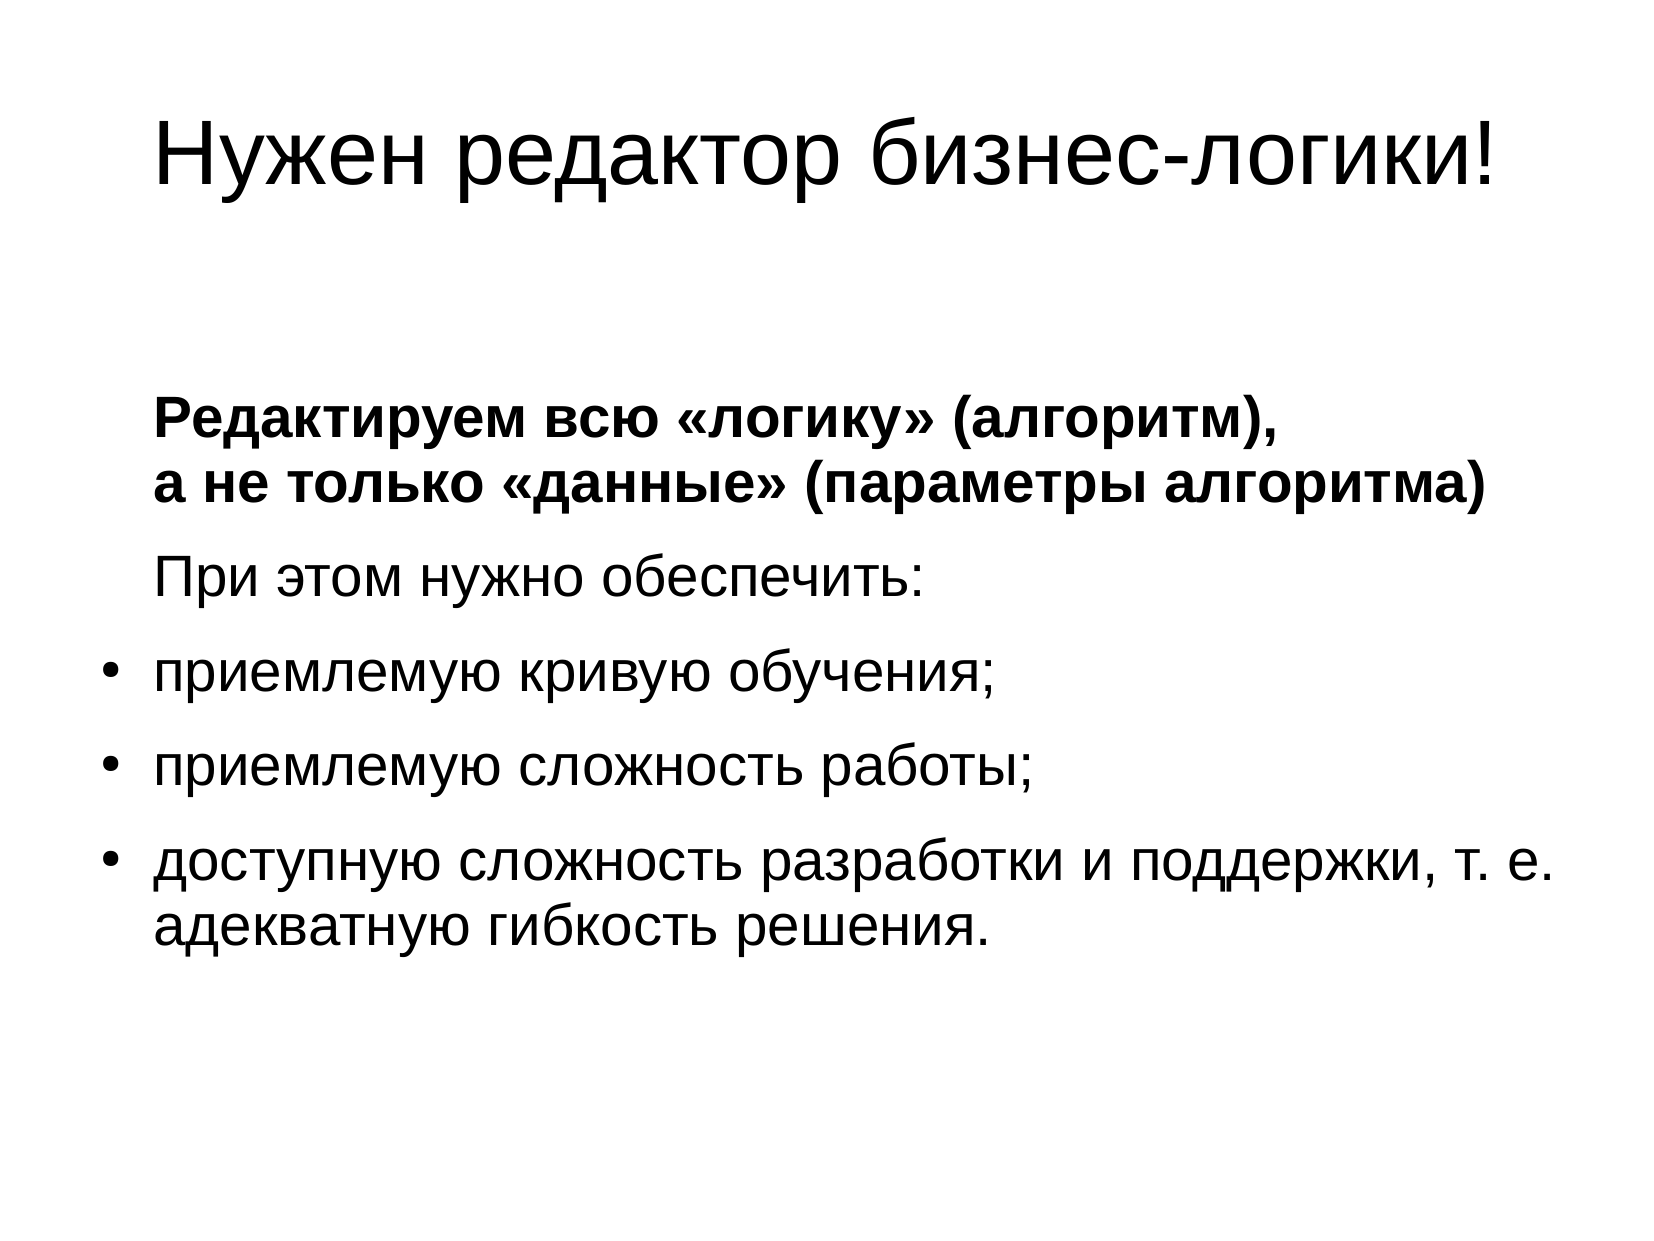

# Нужен редактор бизнес-логики!
Редактируем всю «логику» (алгоритм),
а не только «данные» (параметры алгоритма)
При этом нужно обеспечить:
приемлемую кривую обучения;
приемлемую сложность работы;
доступную сложность разработки и поддержки, т. е. адекватную гибкость решения.